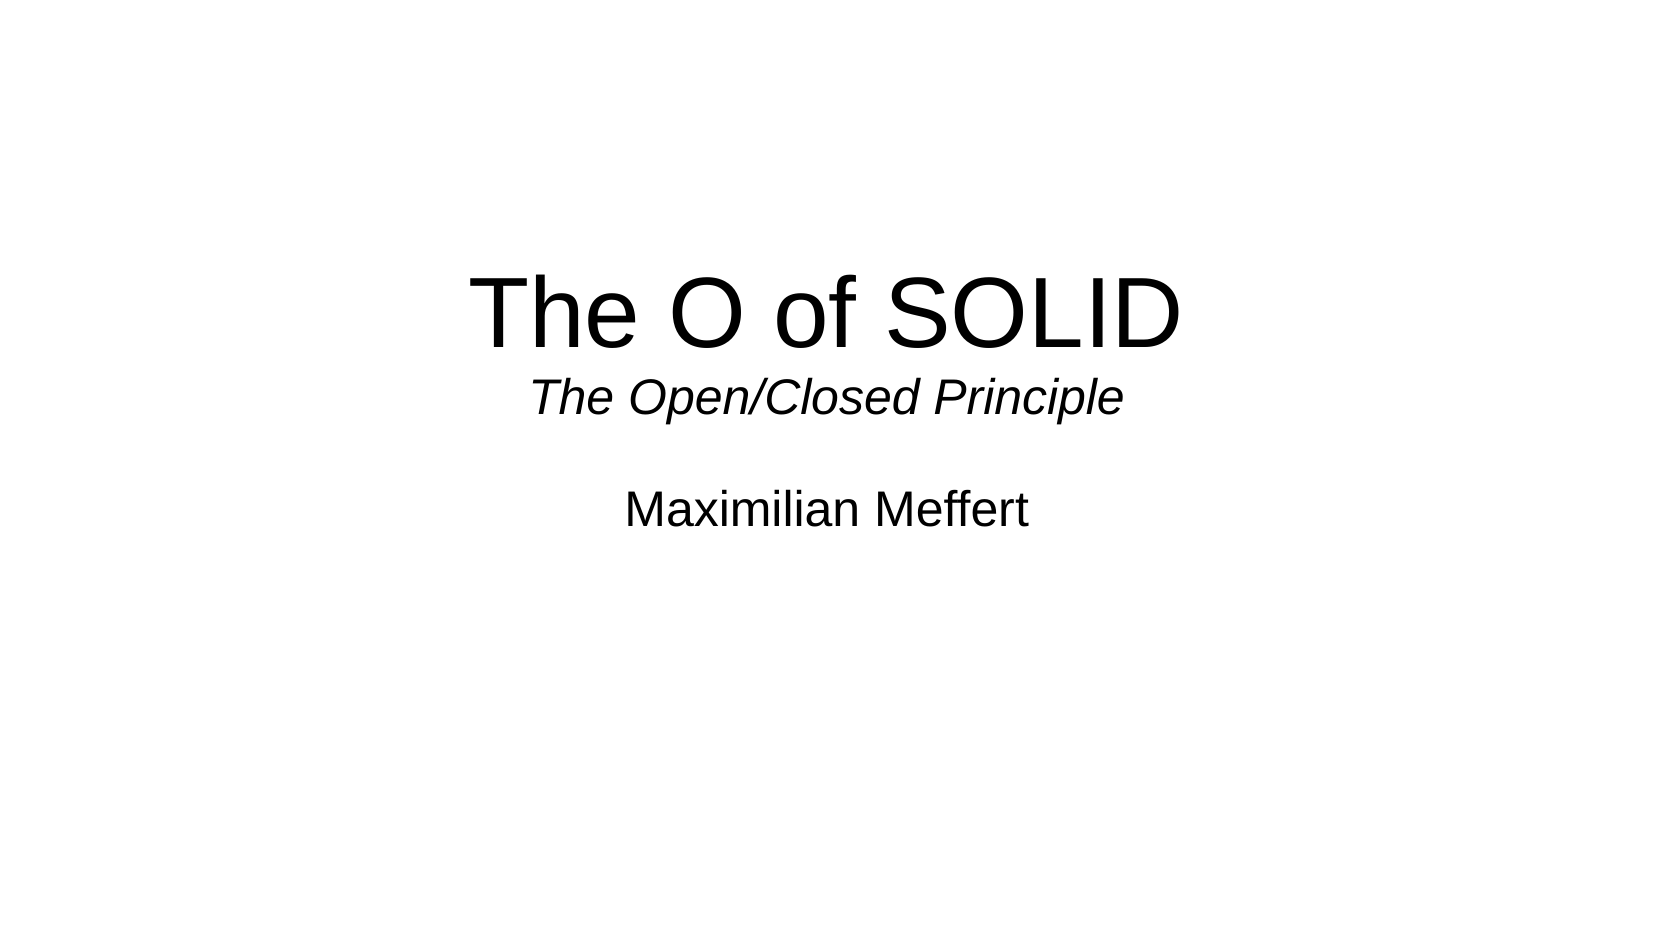

# The O of SOLID
The Open/Closed Principle
Maximilian Meffert